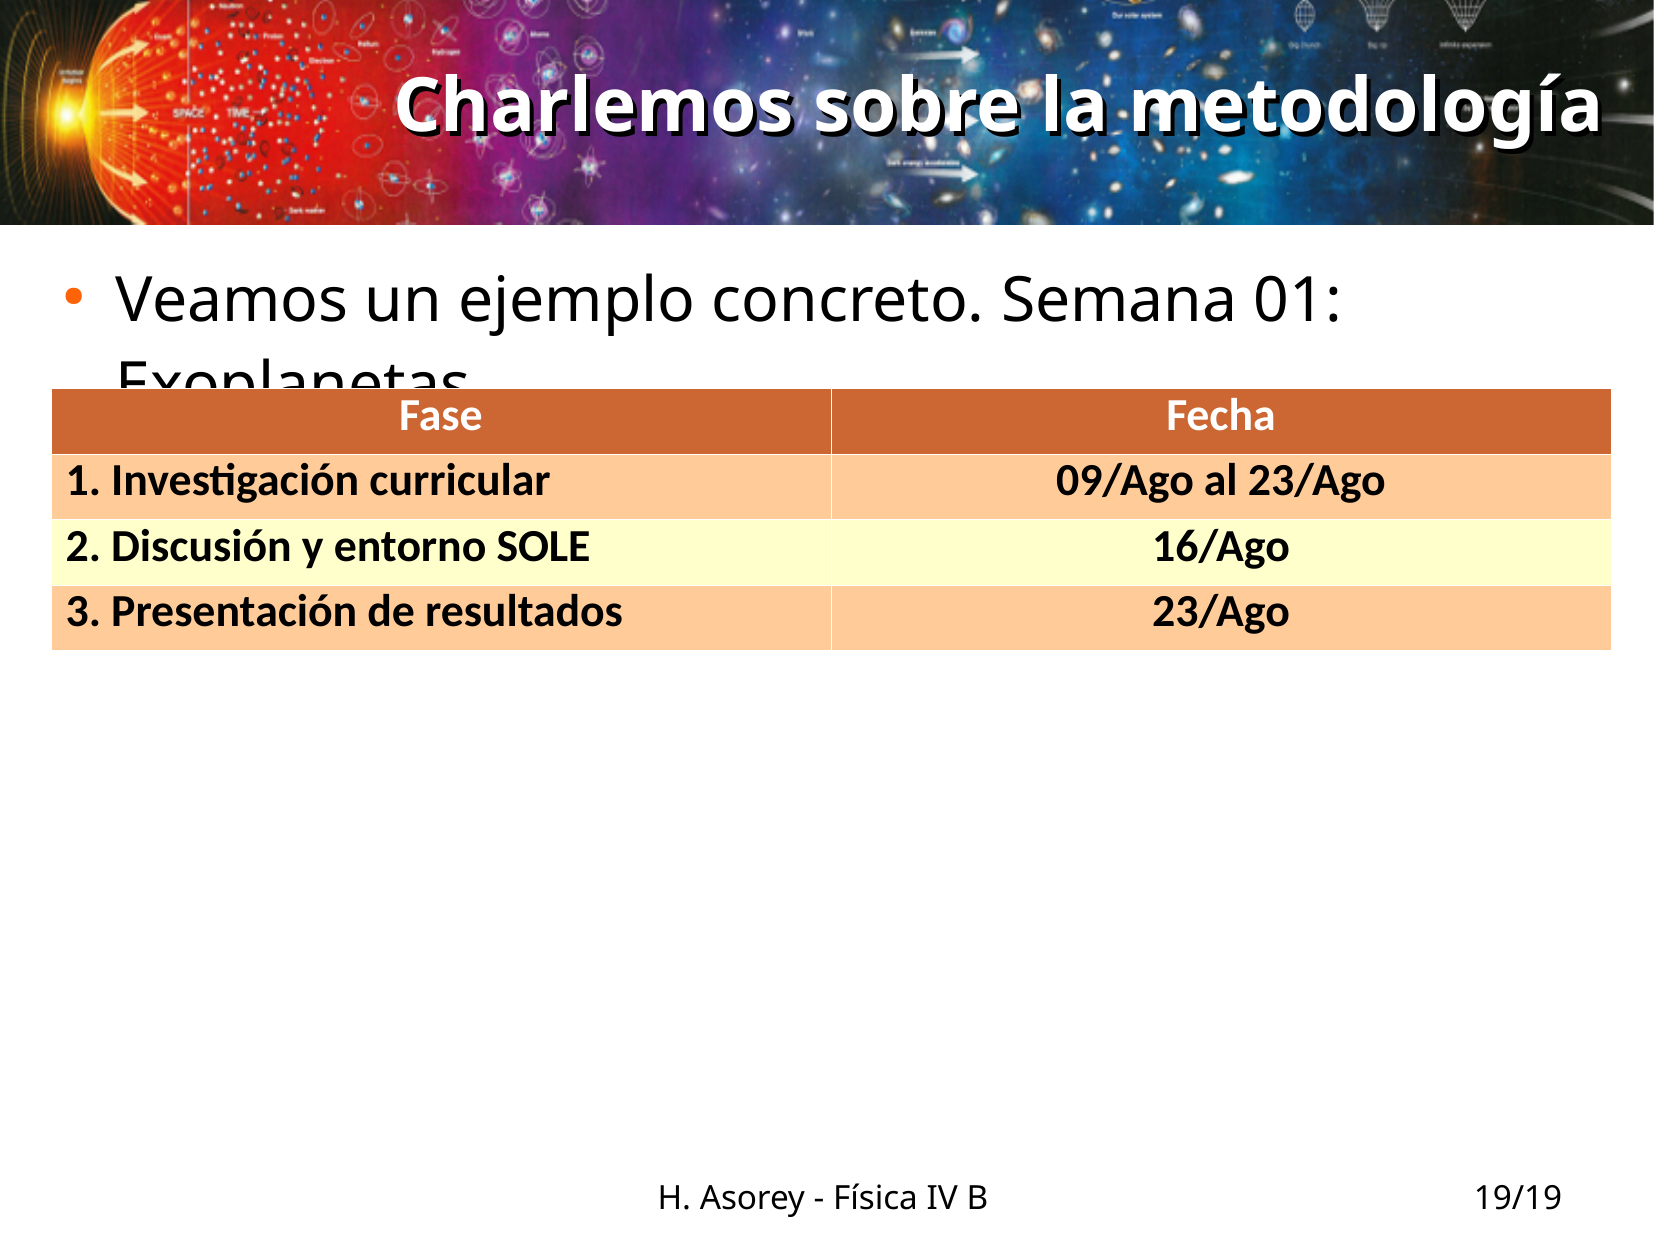

# Charlemos sobre la metodología
Veamos un ejemplo concreto. Semana 01: Exoplanetas
| Fase | Fecha |
| --- | --- |
| 1. Investigación curricular | 09/Ago al 23/Ago |
| 2. Discusión y entorno SOLE | 16/Ago |
| 3. Presentación de resultados | 23/Ago |
H. Asorey - Física IV B
19